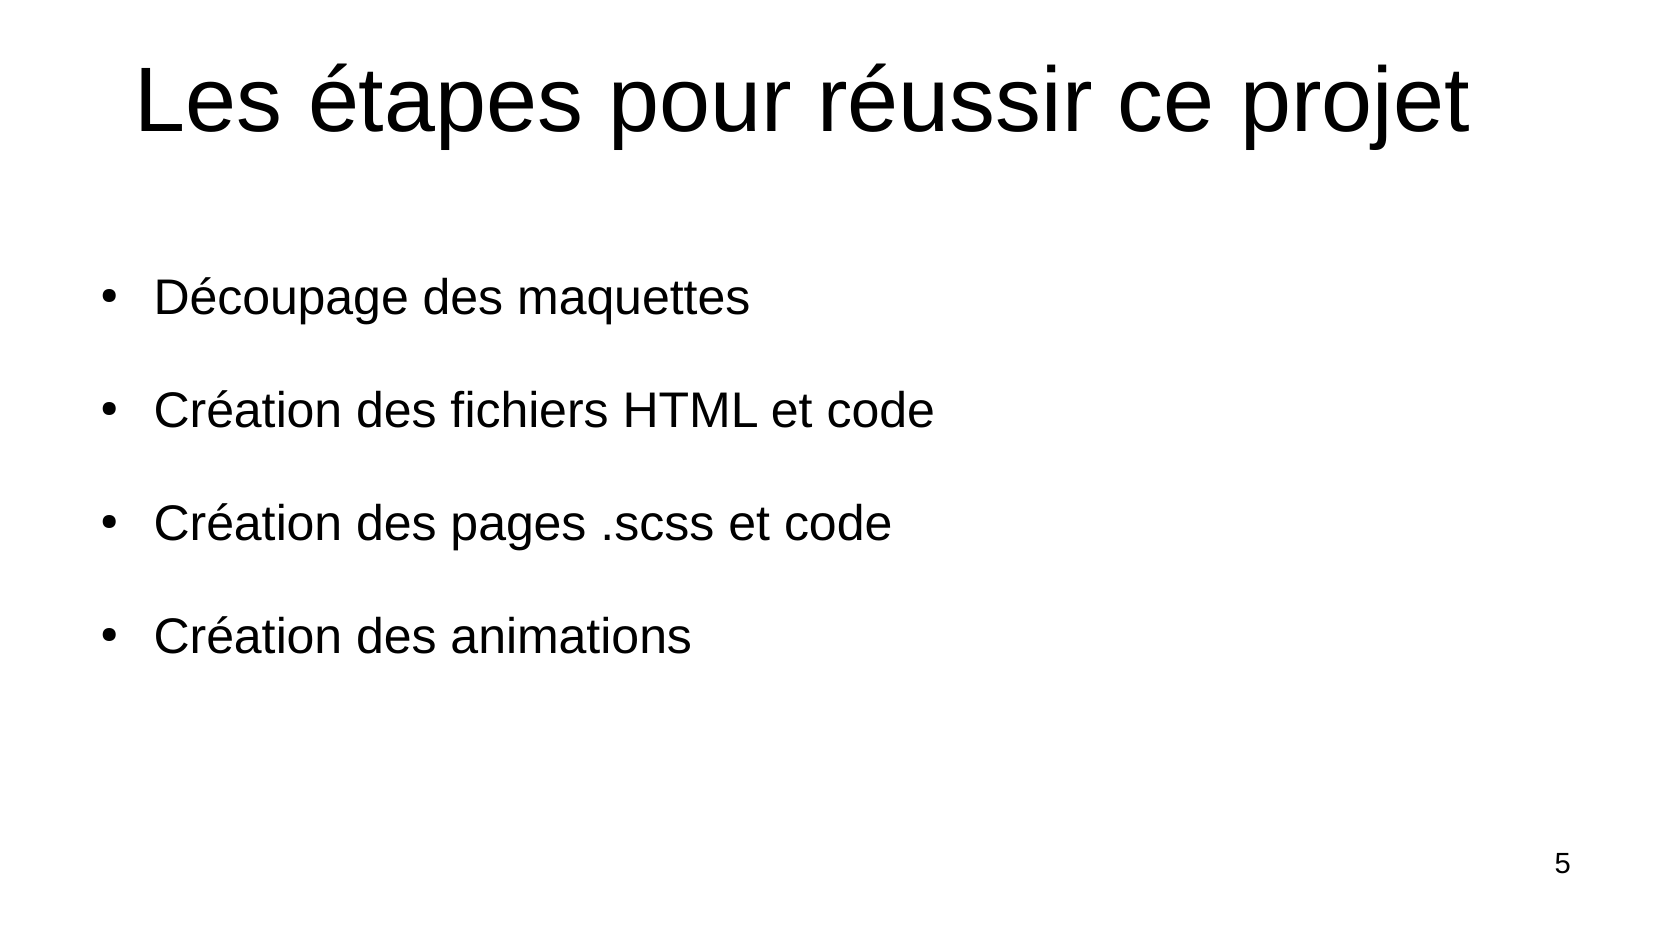

# Les étapes pour réussir ce projet
Découpage des maquettes
Création des fichiers HTML et code
Création des pages .scss et code
Création des animations
5